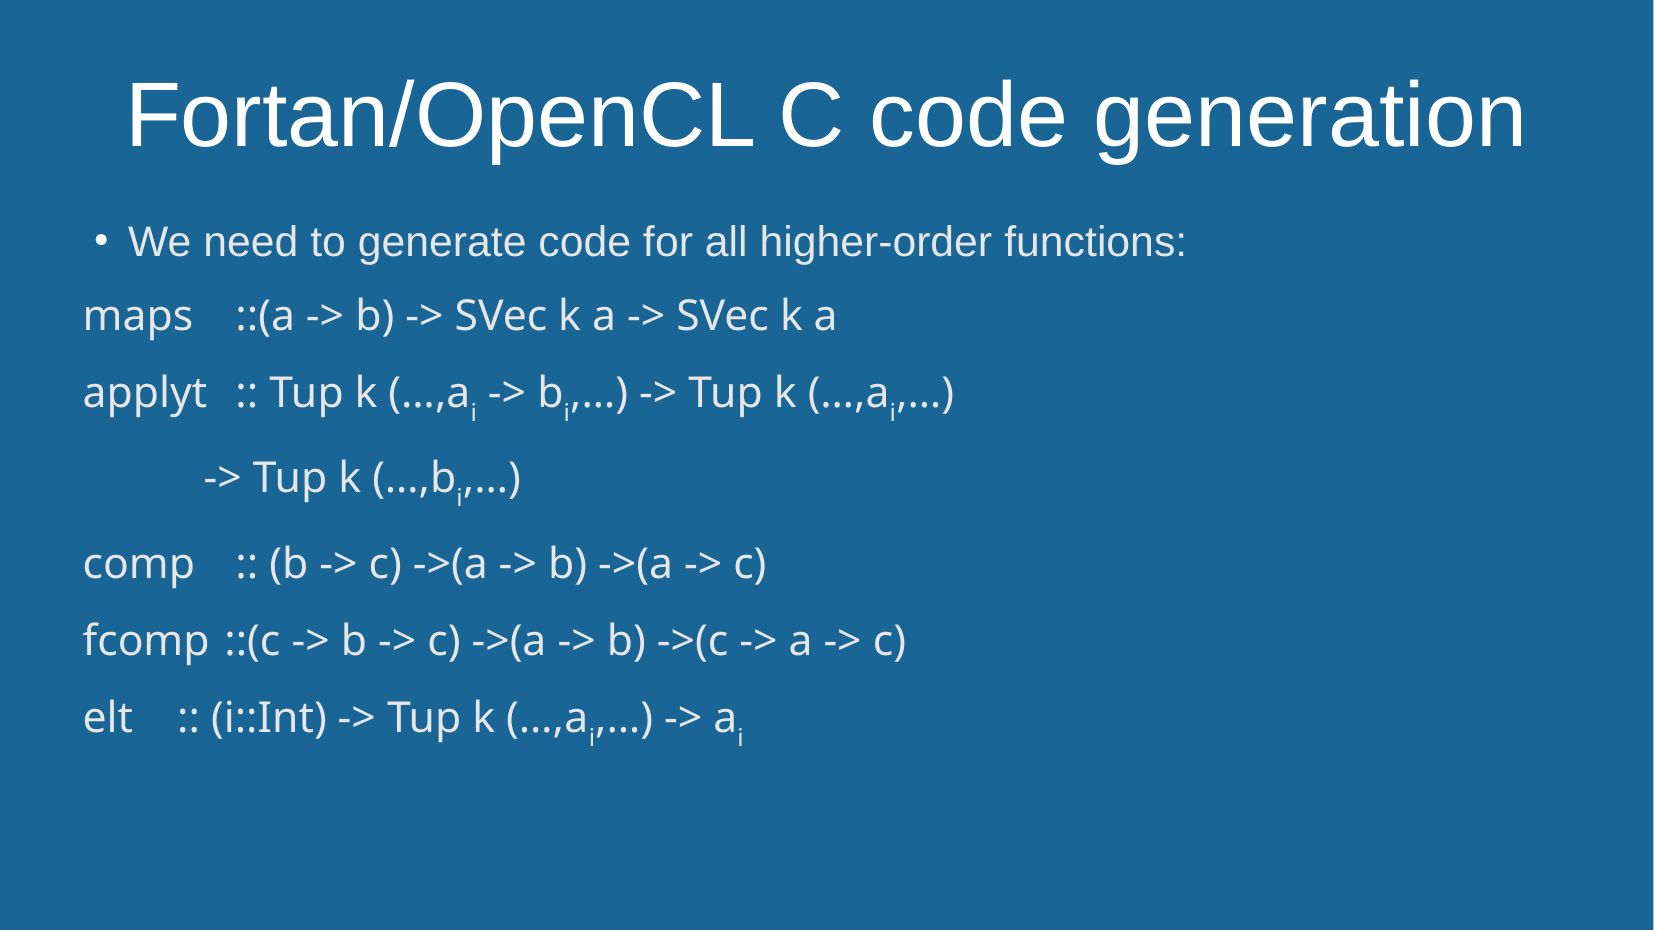

# Fortan/OpenCL C code generation
We need to generate code for all higher-order functions:
maps	 ::(a -> b) -> SVec k a -> SVec k a
applyt	 :: Tup k (…,ai -> bi,…) -> Tup k (…,ai,…)
 -> Tup k (…,bi,…)
comp	 :: (b -> c) ->(a -> b) ->(a -> c)
fcomp	::(c -> b -> c) ->(a -> b) ->(c -> a -> c)
elt	:: (i::Int) -> Tup k (…,ai,…) -> ai